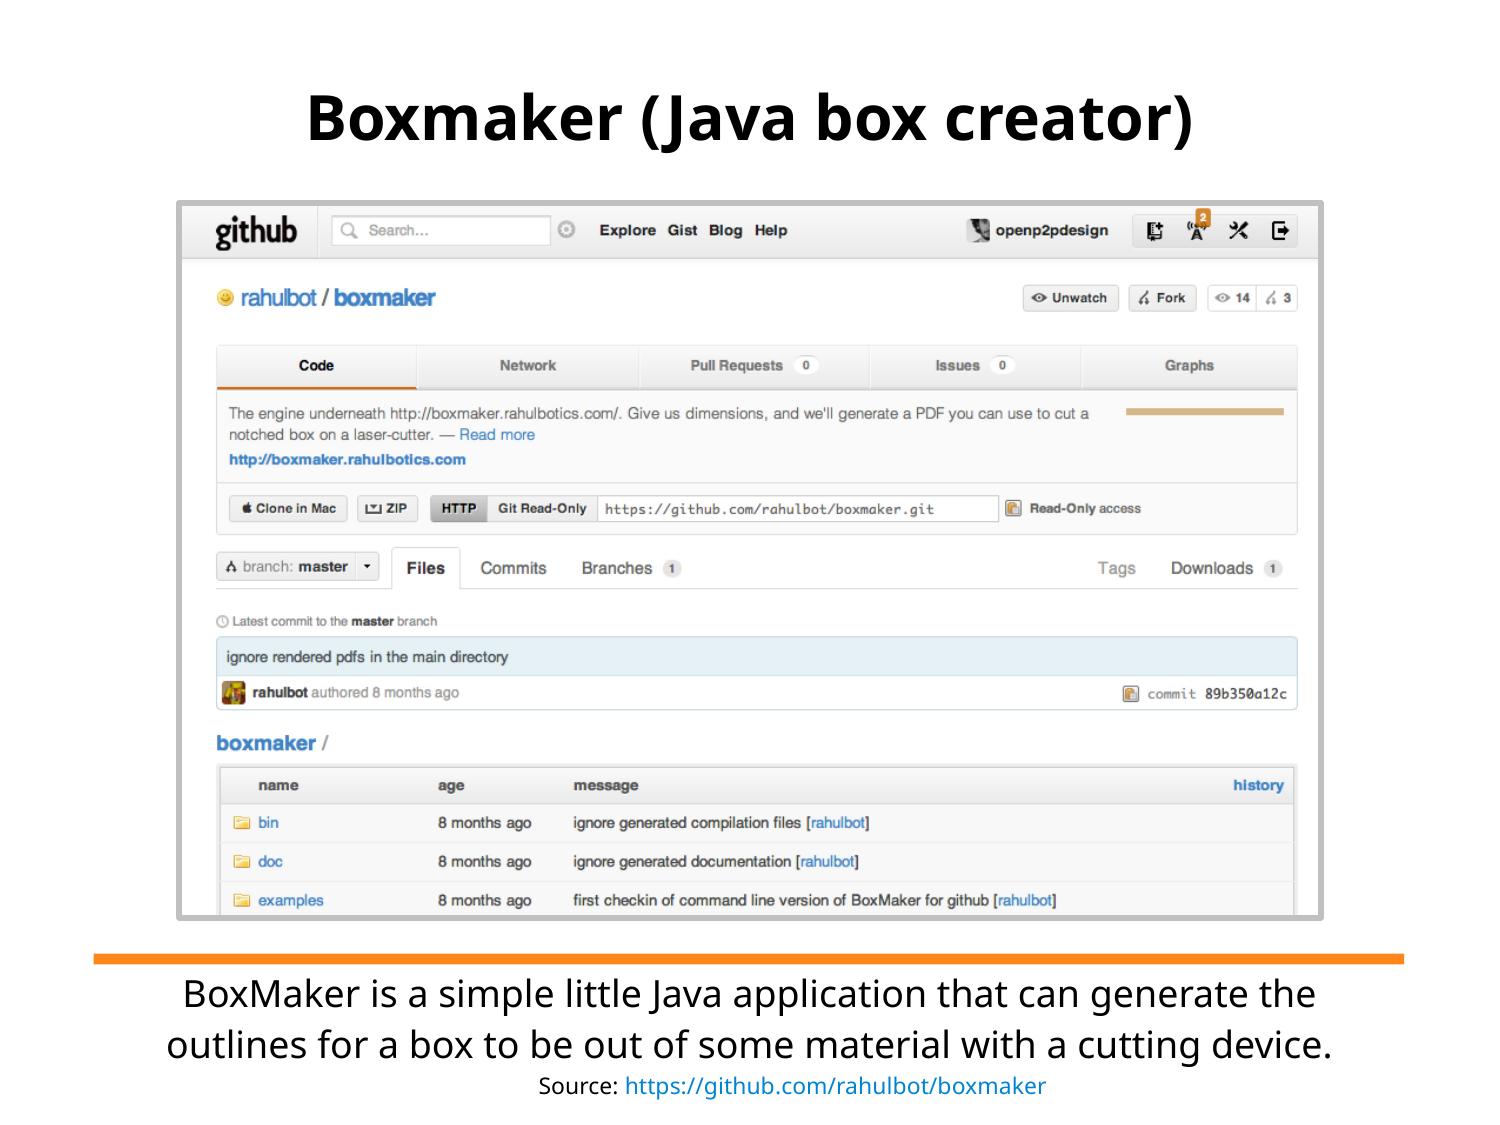

# Boxmaker (Java box creator)
BoxMaker is a simple little Java application that can generate the outlines for a box to be out of some material with a cutting device.
Source: https://github.com/rahulbot/boxmaker